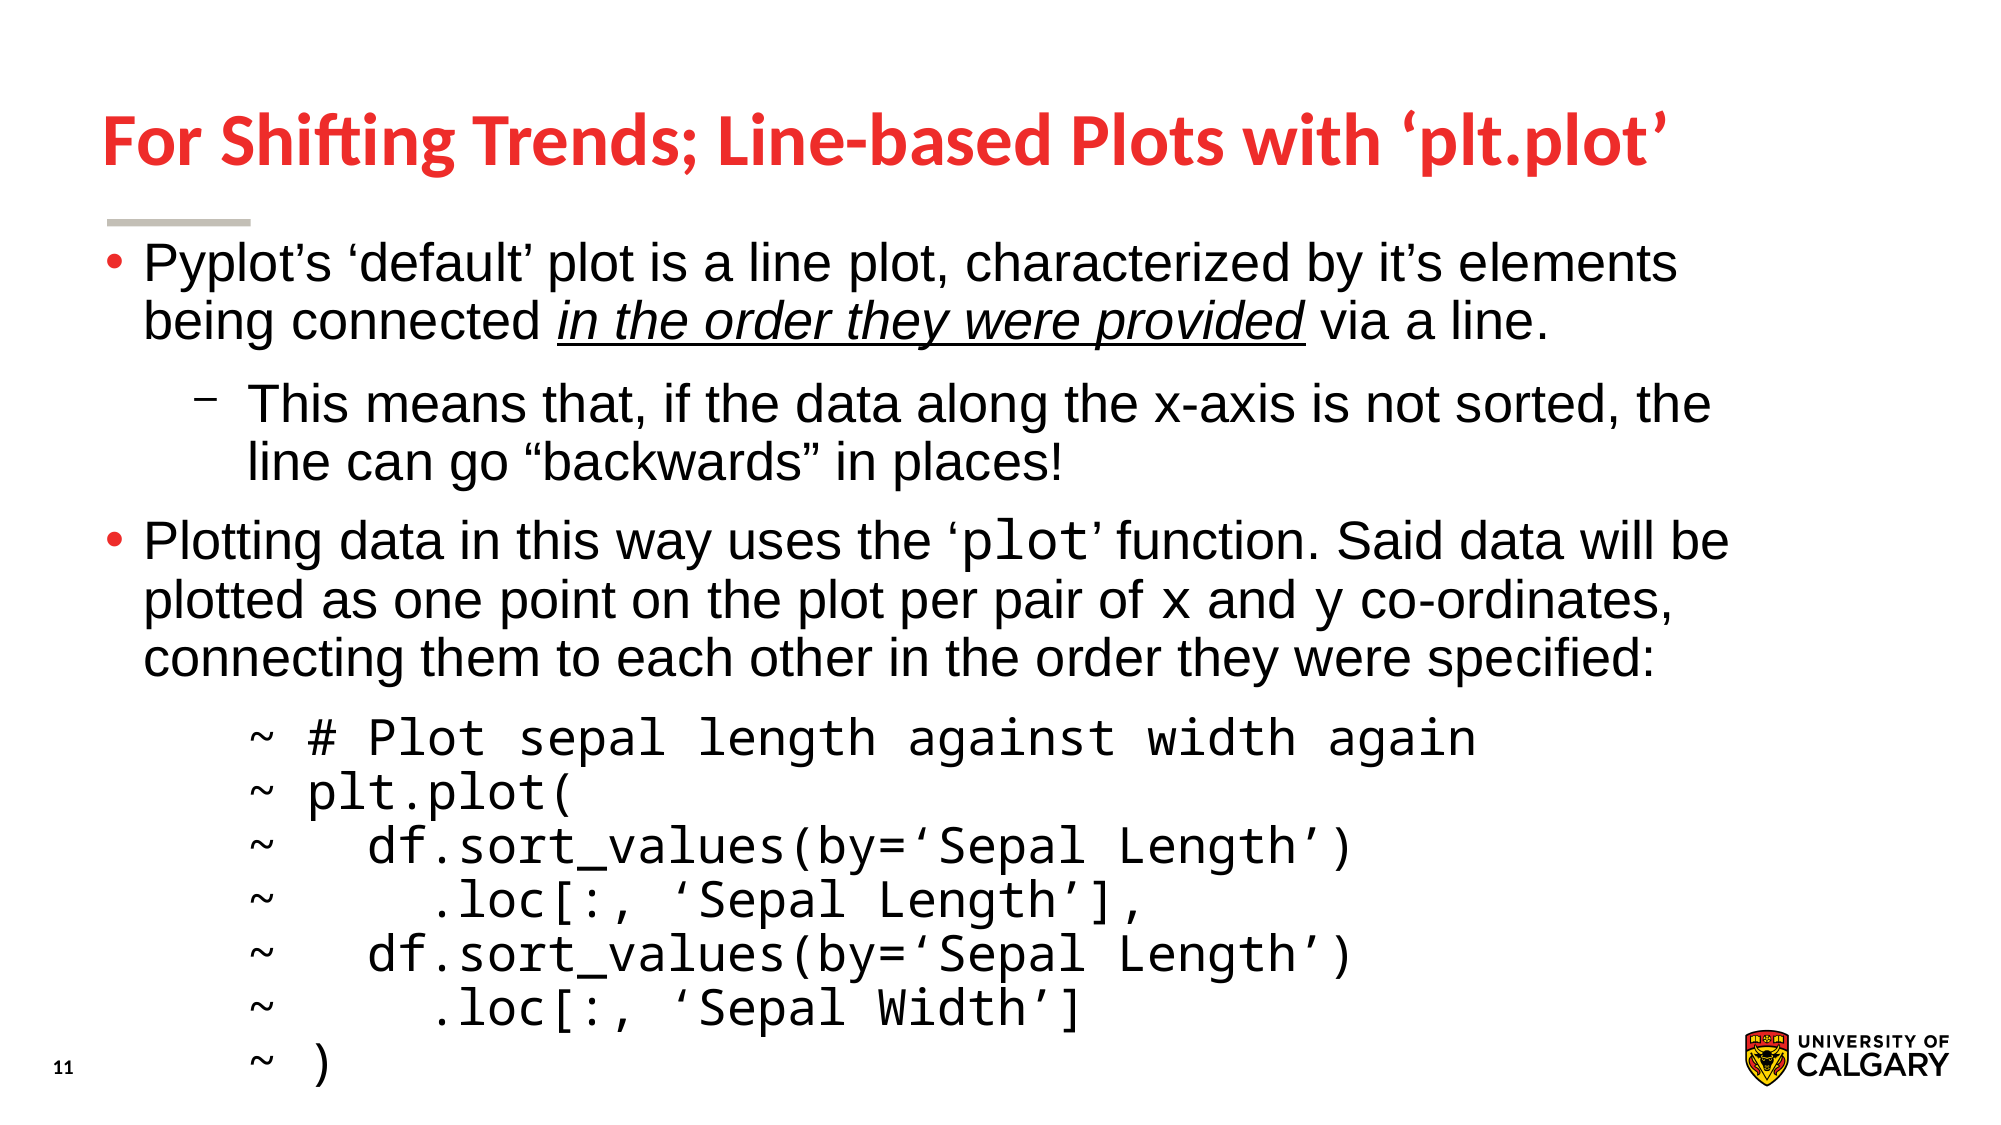

# For Shifting Trends; Line-based Plots with ‘plt.plot’
Pyplot’s ‘default’ plot is a line plot, characterized by it’s elements being connected in the order they were provided via a line.
This means that, if the data along the x-axis is not sorted, the line can go “backwards” in places!
Plotting data in this way uses the ‘plot’ function. Said data will be plotted as one point on the plot per pair of x and y co-ordinates, connecting them to each other in the order they were specified:
~ # Plot sepal length against width again
~ plt.plot(
~ df.sort_values(by=‘Sepal Length’)
~ .loc[:, ‘Sepal Length’],
~ df.sort_values(by=‘Sepal Length’)
~ .loc[:, ‘Sepal Width’]
~ )